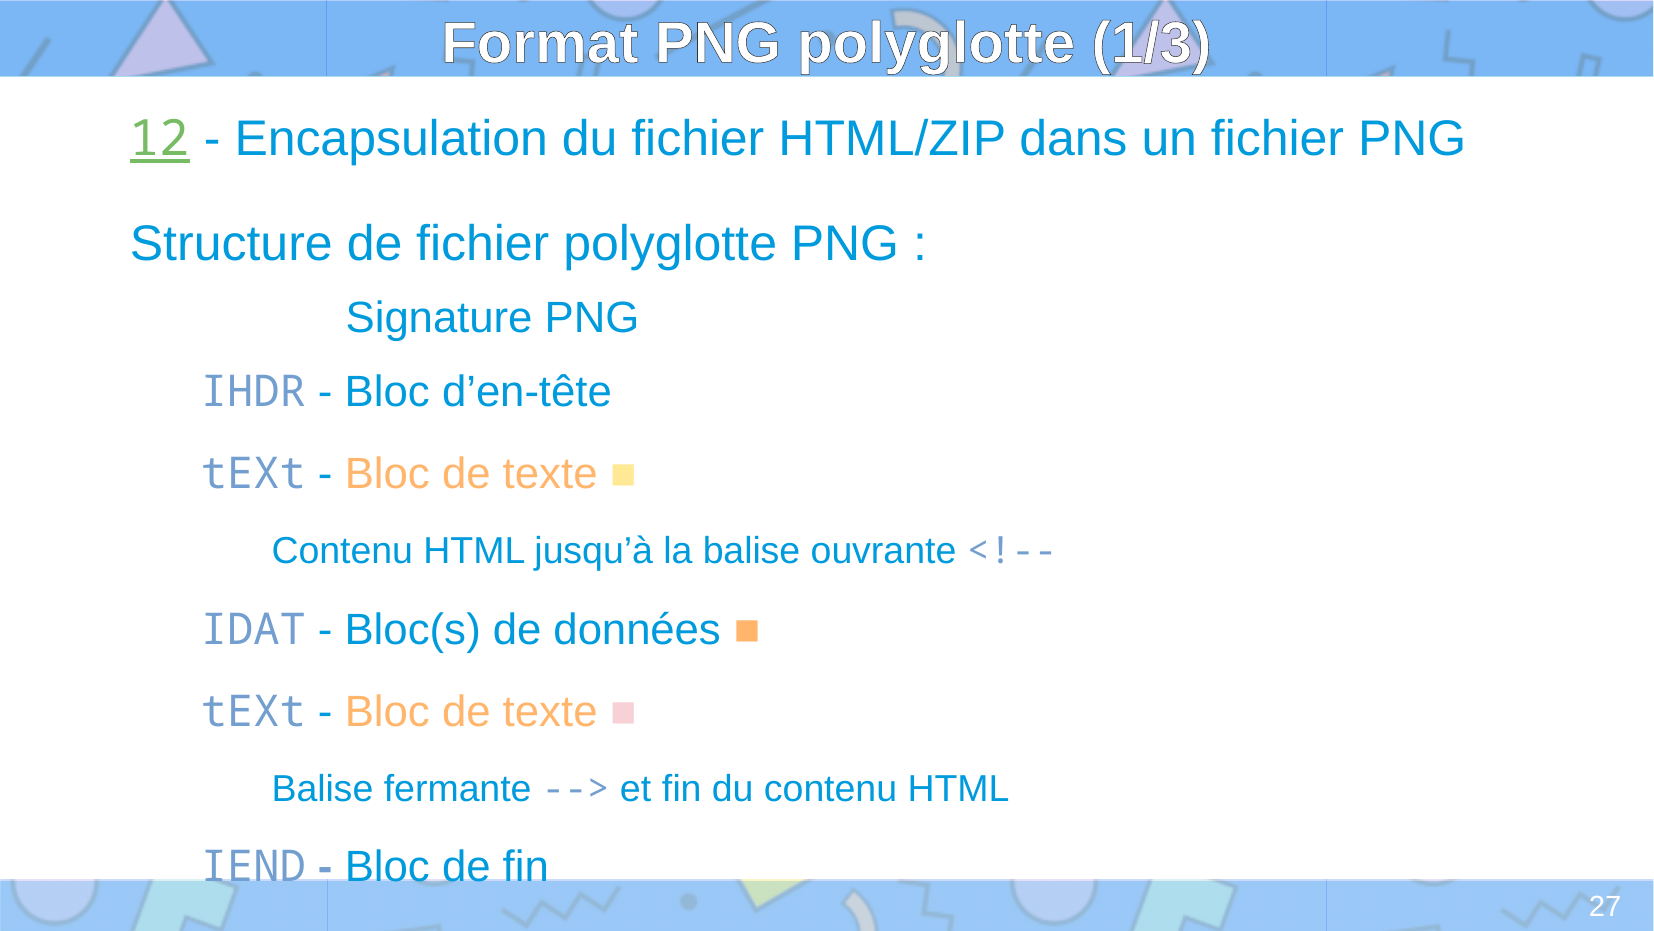

# Format PNG polyglotte (1/3)
12 - Encapsulation du fichier HTML/ZIP dans un fichier PNG
Structure de fichier polyglotte PNG :
Signature PNG
IHDR - Bloc d’en-tête
tEXt - Bloc de texte ■
Contenu HTML jusqu’à la balise ouvrante <!--
IDAT - Bloc(s) de données ■
tEXt - Bloc de texte ■
Balise fermante --> et fin du contenu HTML
IEND - Bloc de fin
27